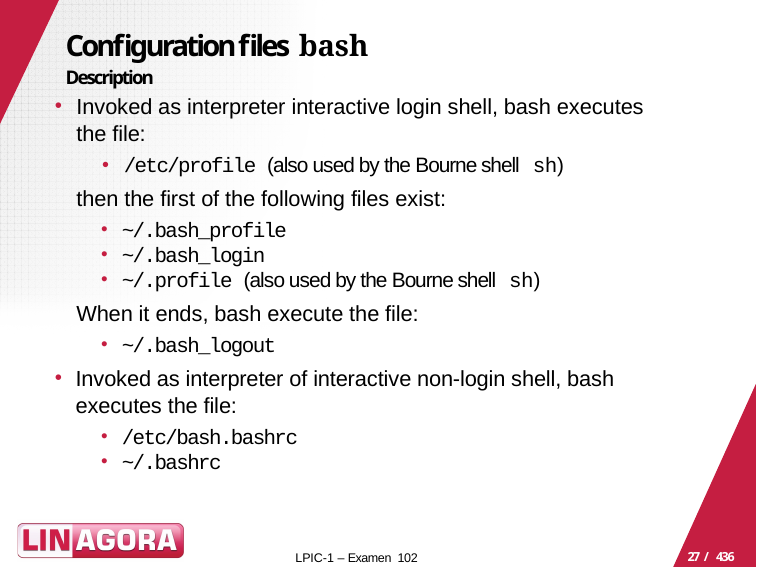

# Configuration files bash
Description
Invoked as interpreter interactive login shell, bash executes the file:
/etc/profile (also used by the Bourne shell sh)
then the first of the following files exist:
~/.bash_profile
~/.bash_login
~/.profile (also used by the Bourne shell sh)
When it ends, bash execute the file:
~/.bash_logout
Invoked as interpreter of interactive non-login shell, bash executes the file:
/etc/bash.bashrc
~/.bashrc
LPIC-1 – Examen 102